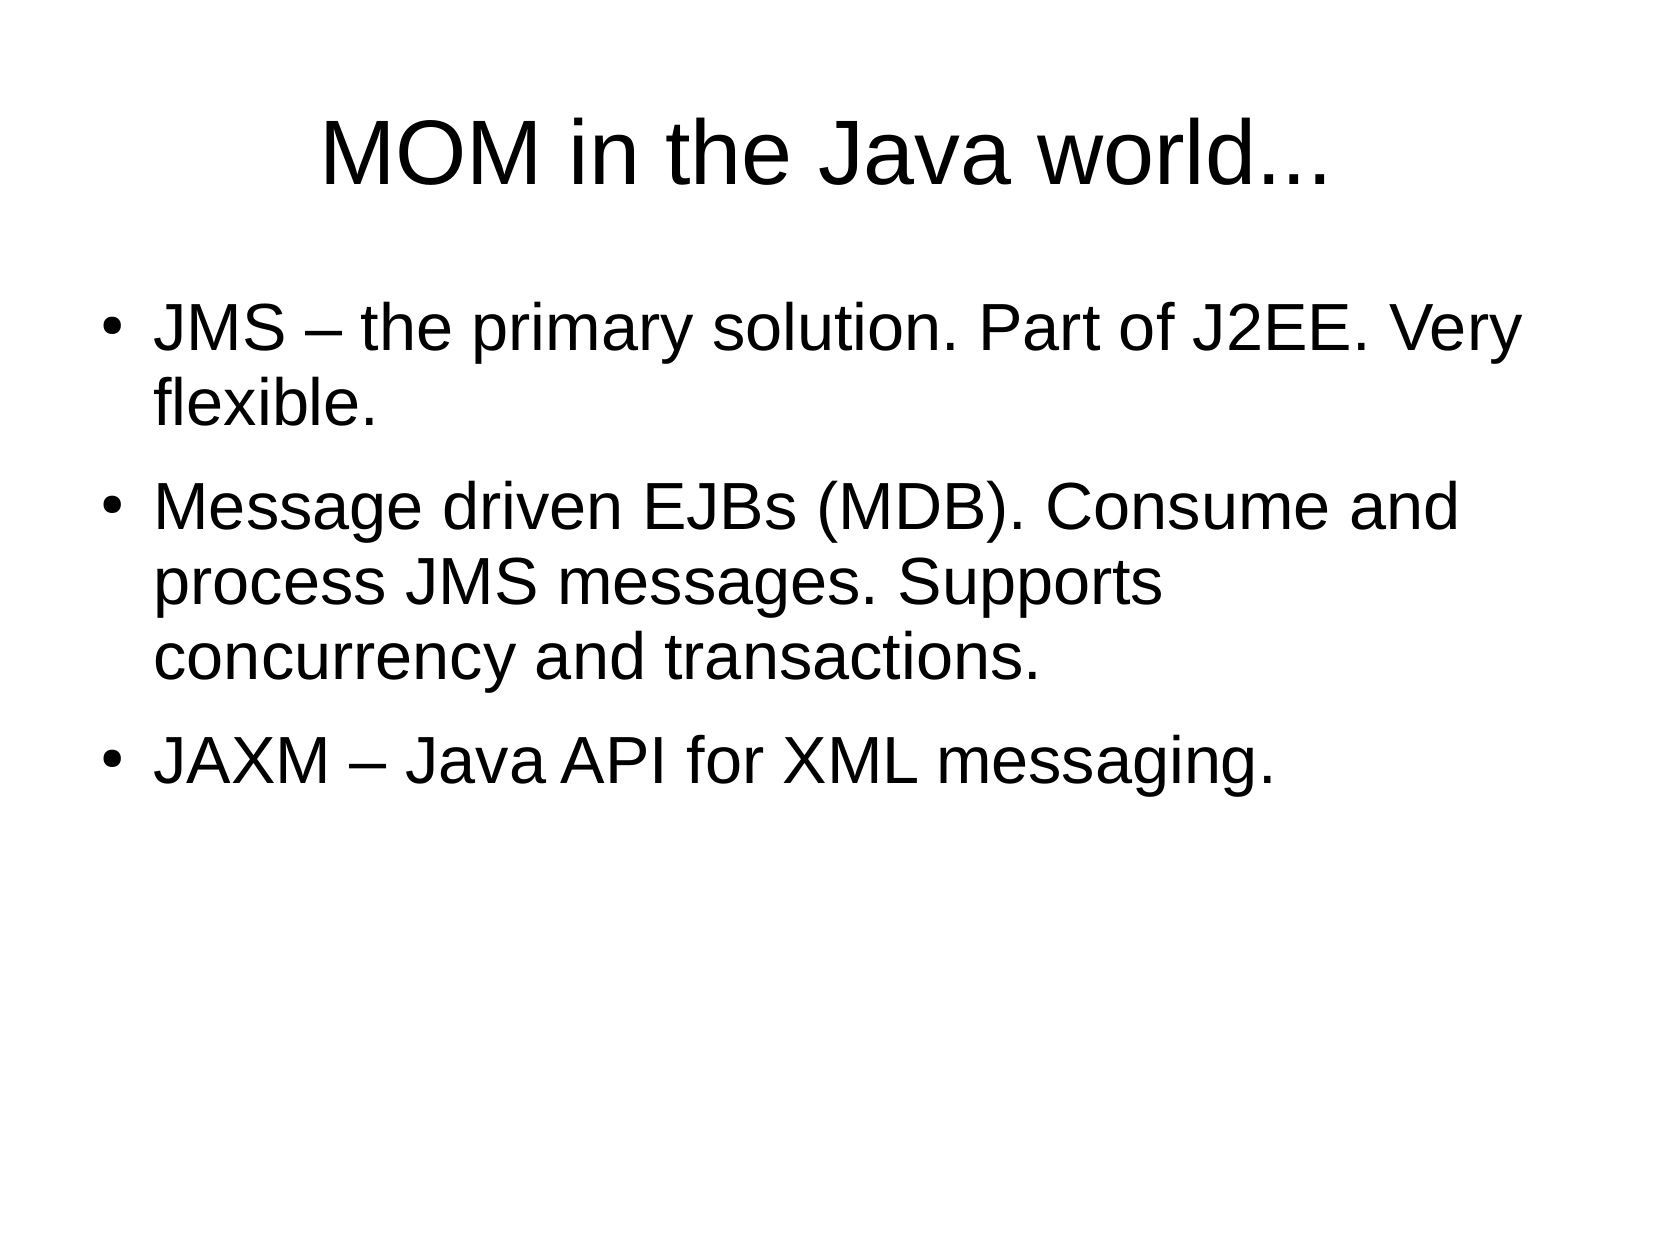

# MOM in the Java world...
JMS – the primary solution. Part of J2EE. Very flexible.
Message driven EJBs (MDB). Consume and process JMS messages. Supports concurrency and transactions.
JAXM – Java API for XML messaging.